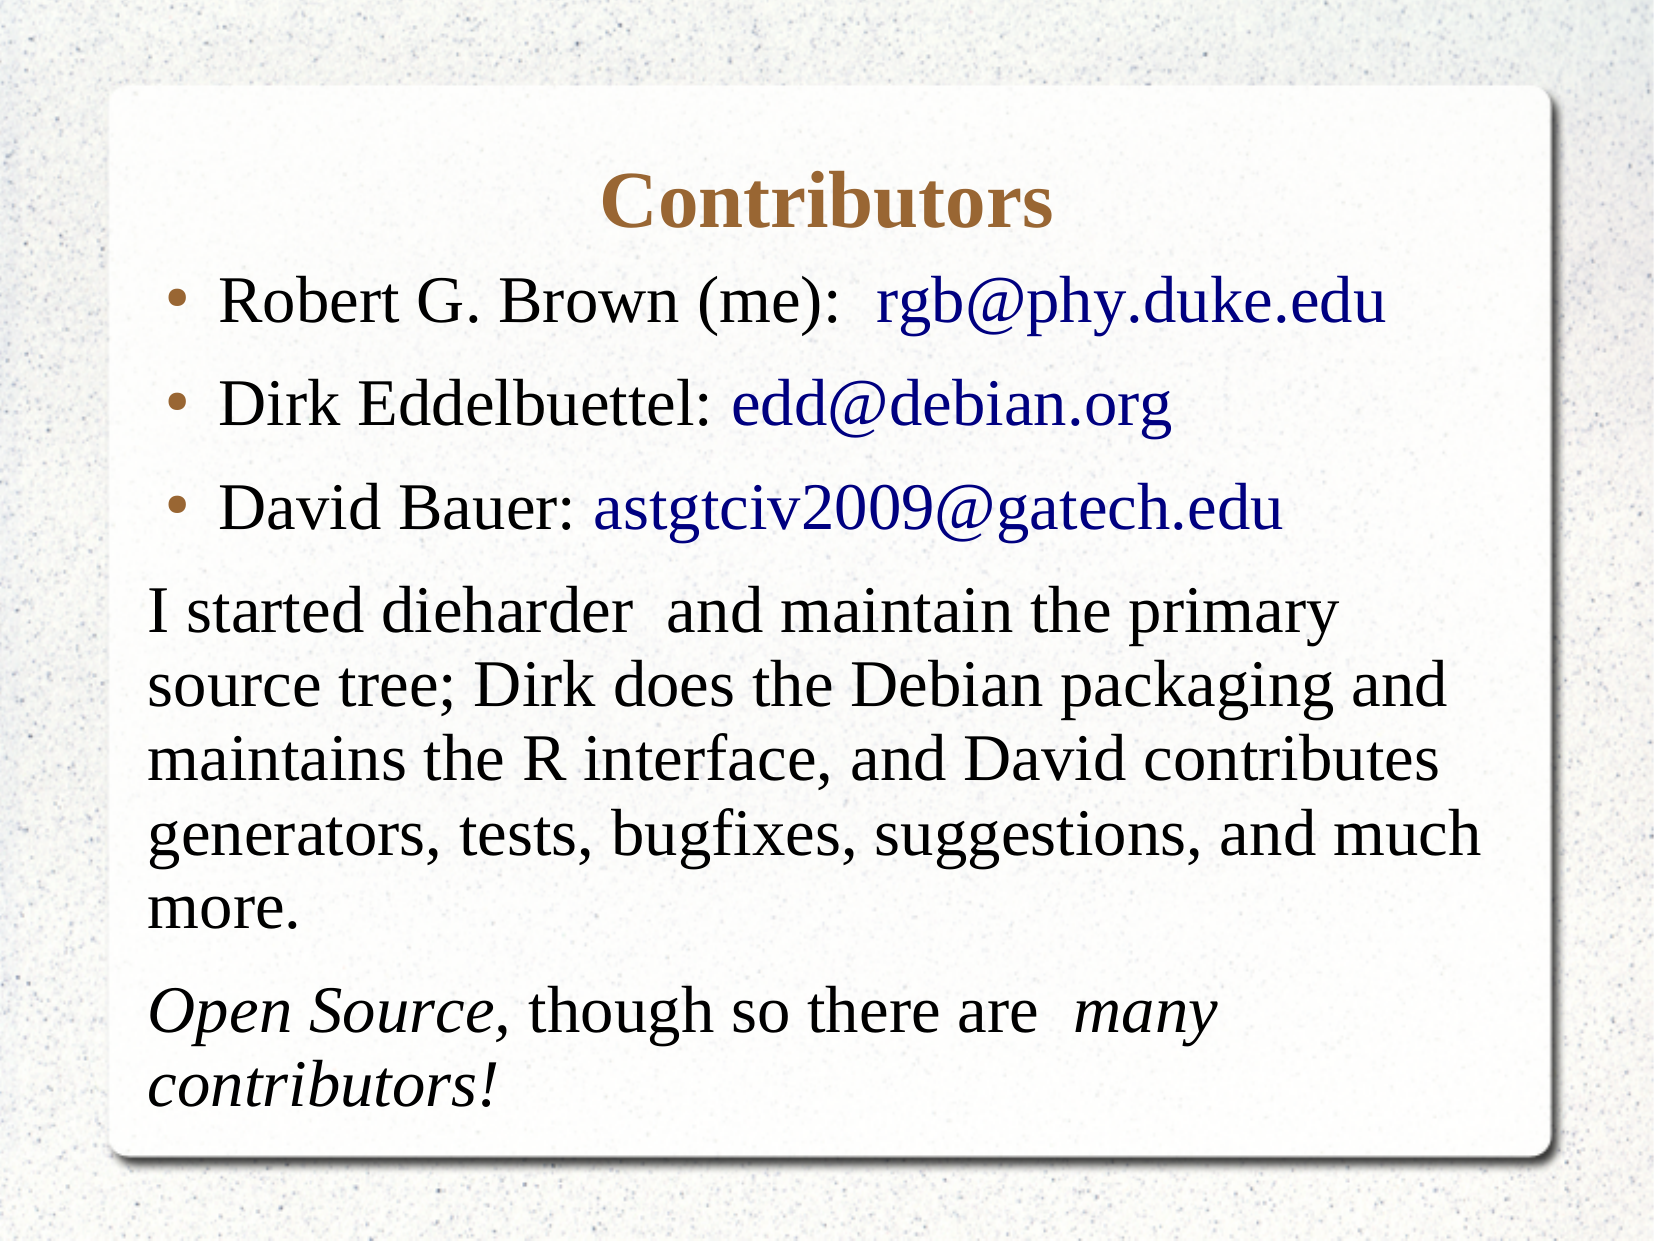

# Contributors
Robert G. Brown (me): rgb@phy.duke.edu
Dirk Eddelbuettel: edd@debian.org
David Bauer: astgtciv2009@gatech.edu
I started dieharder and maintain the primary source tree; Dirk does the Debian packaging and maintains the R interface, and David contributes generators, tests, bugfixes, suggestions, and much more.
Open Source, though so there are many contributors!